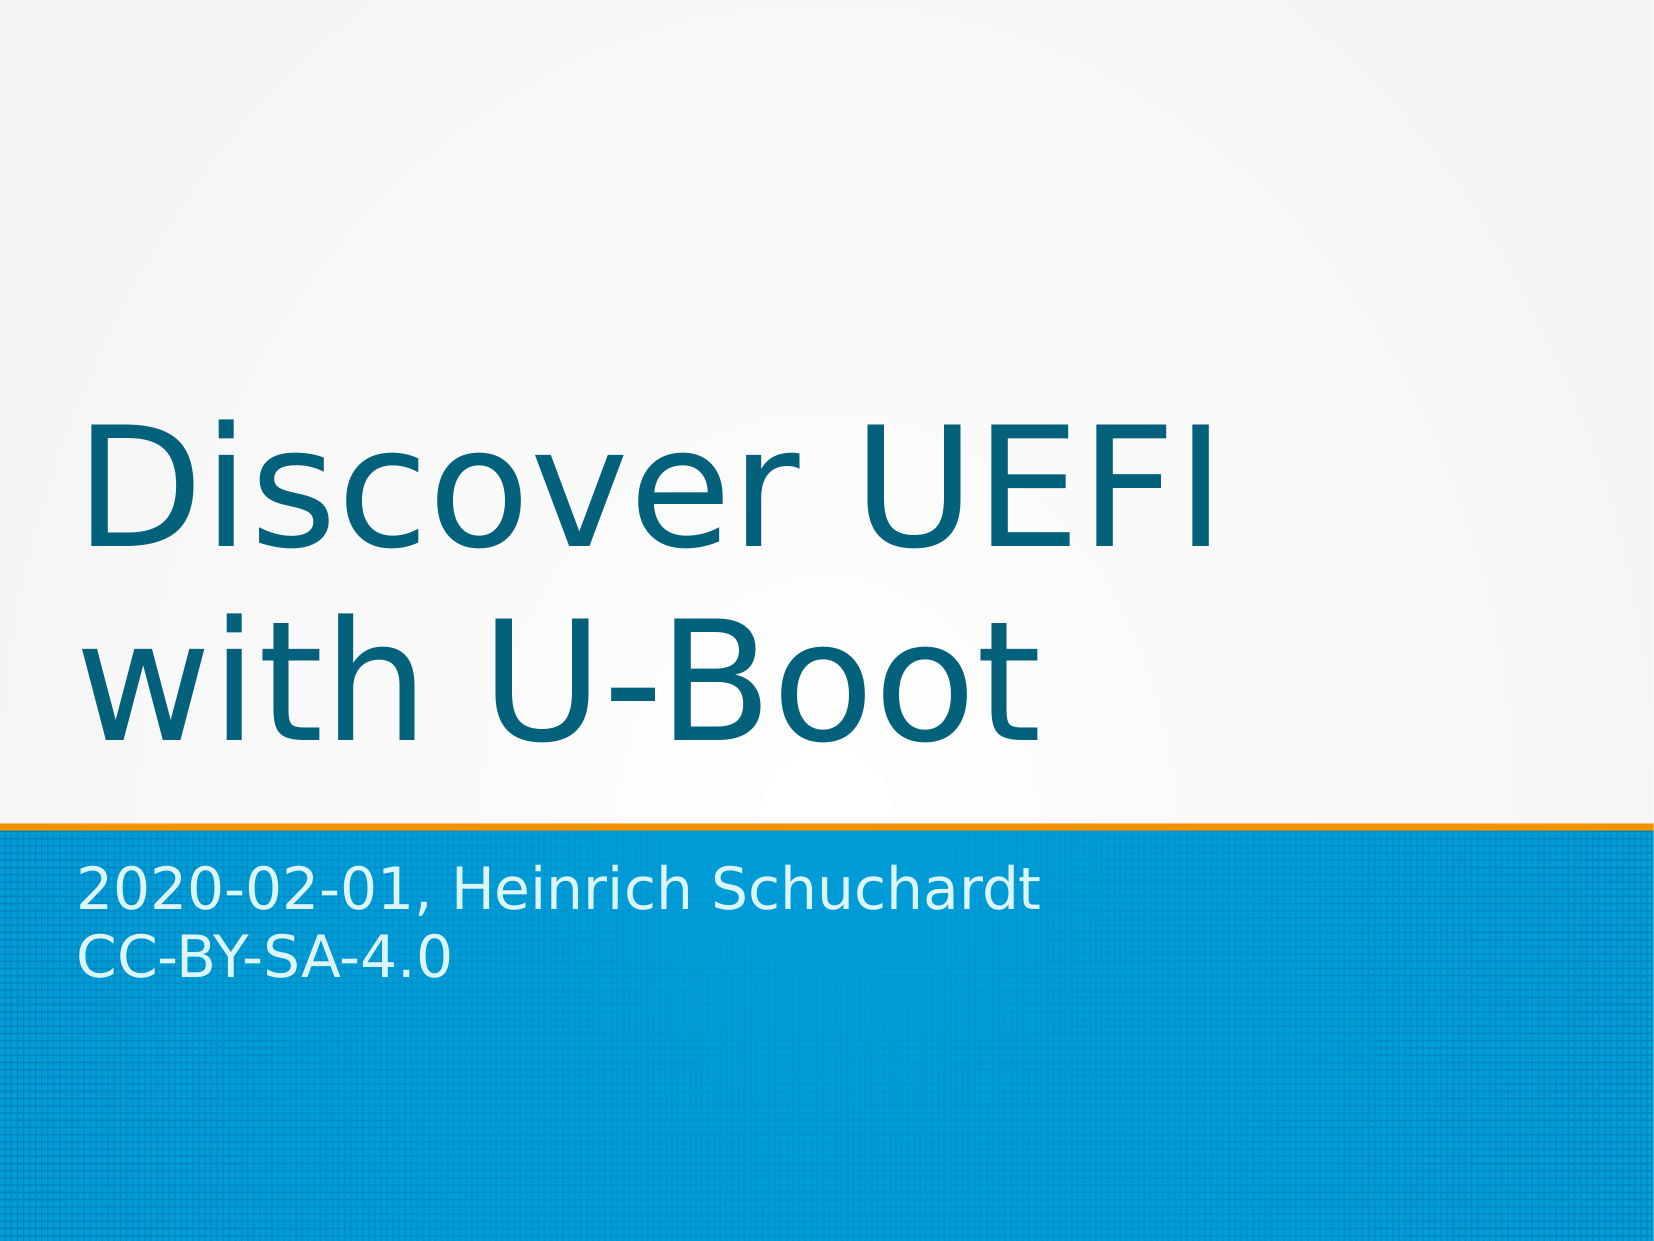

# Discover UEFI with U-Boot
2020-02-01, Heinrich Schuchardt
CC-BY-SA-4.0